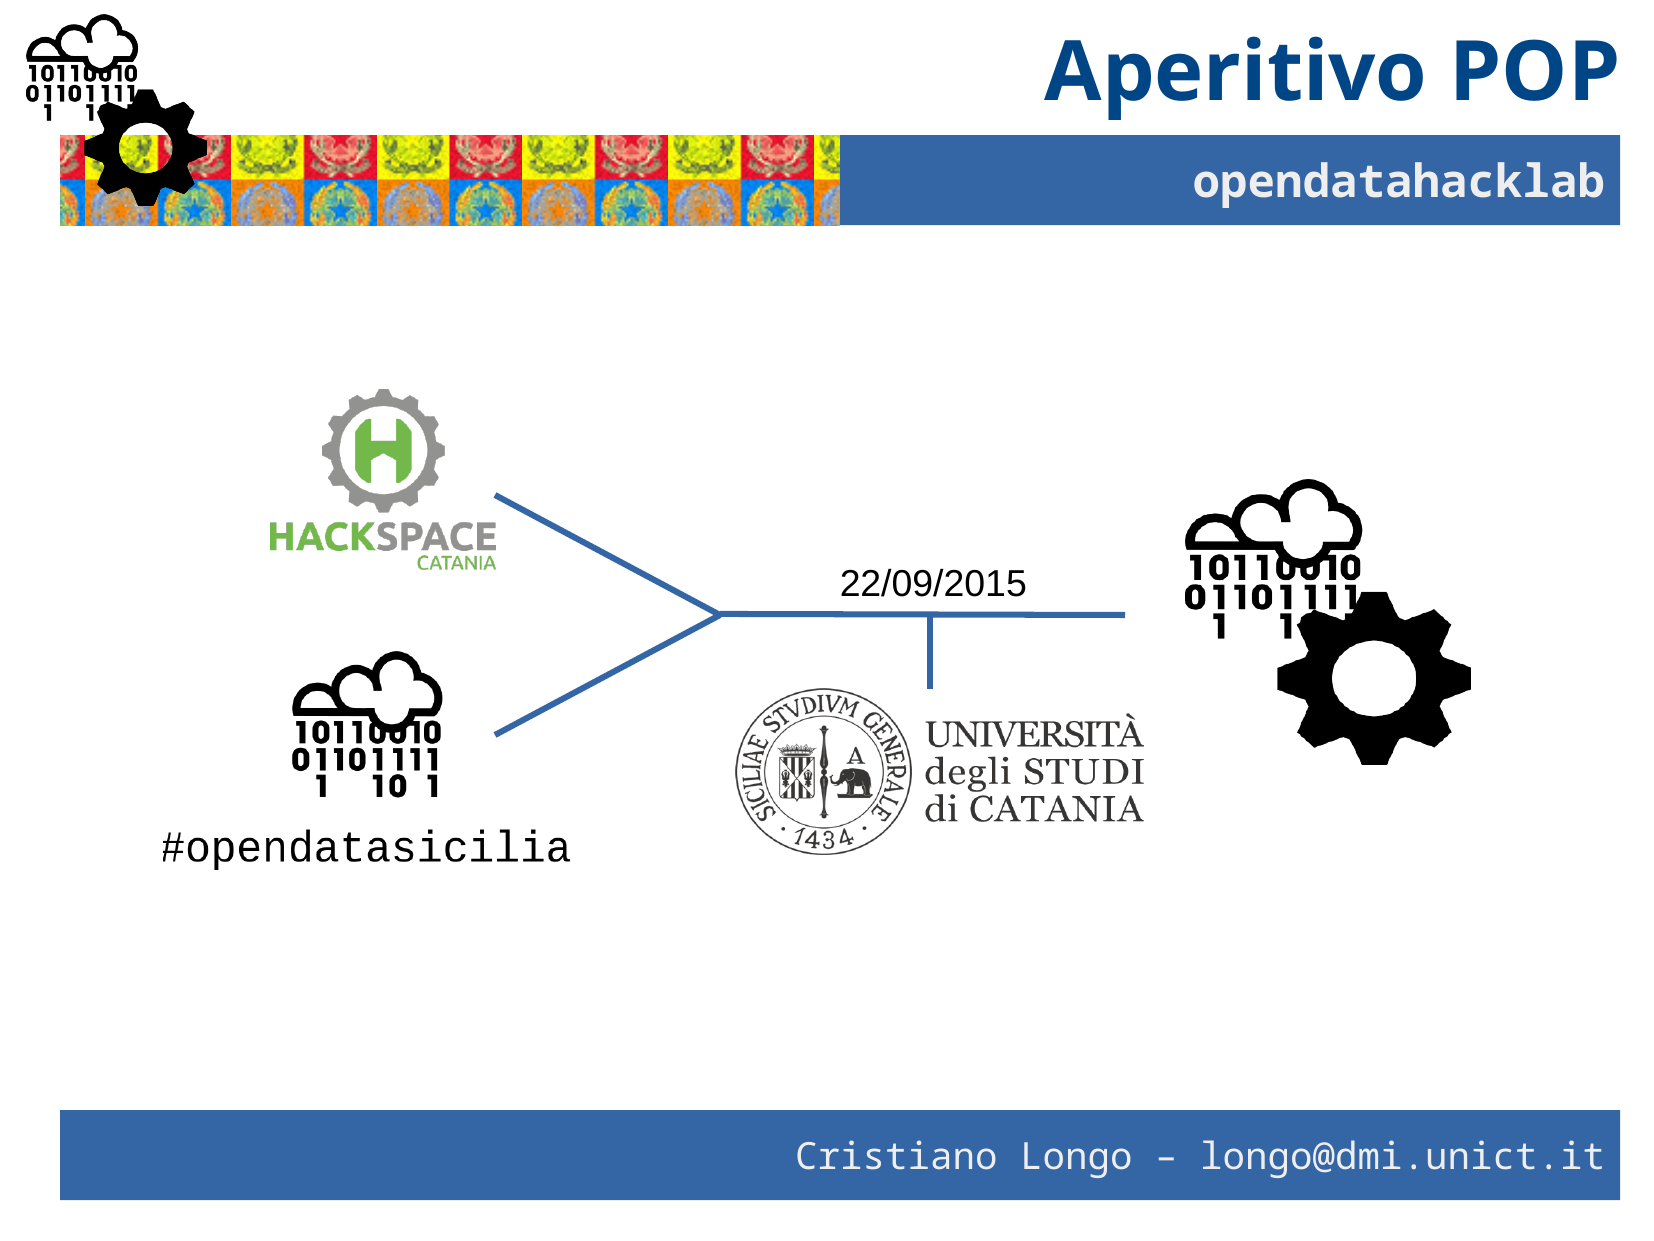

Aperitivo POP
opendatahacklab
22/09/2015
Cristiano Longo – longo@dmi.unict.it